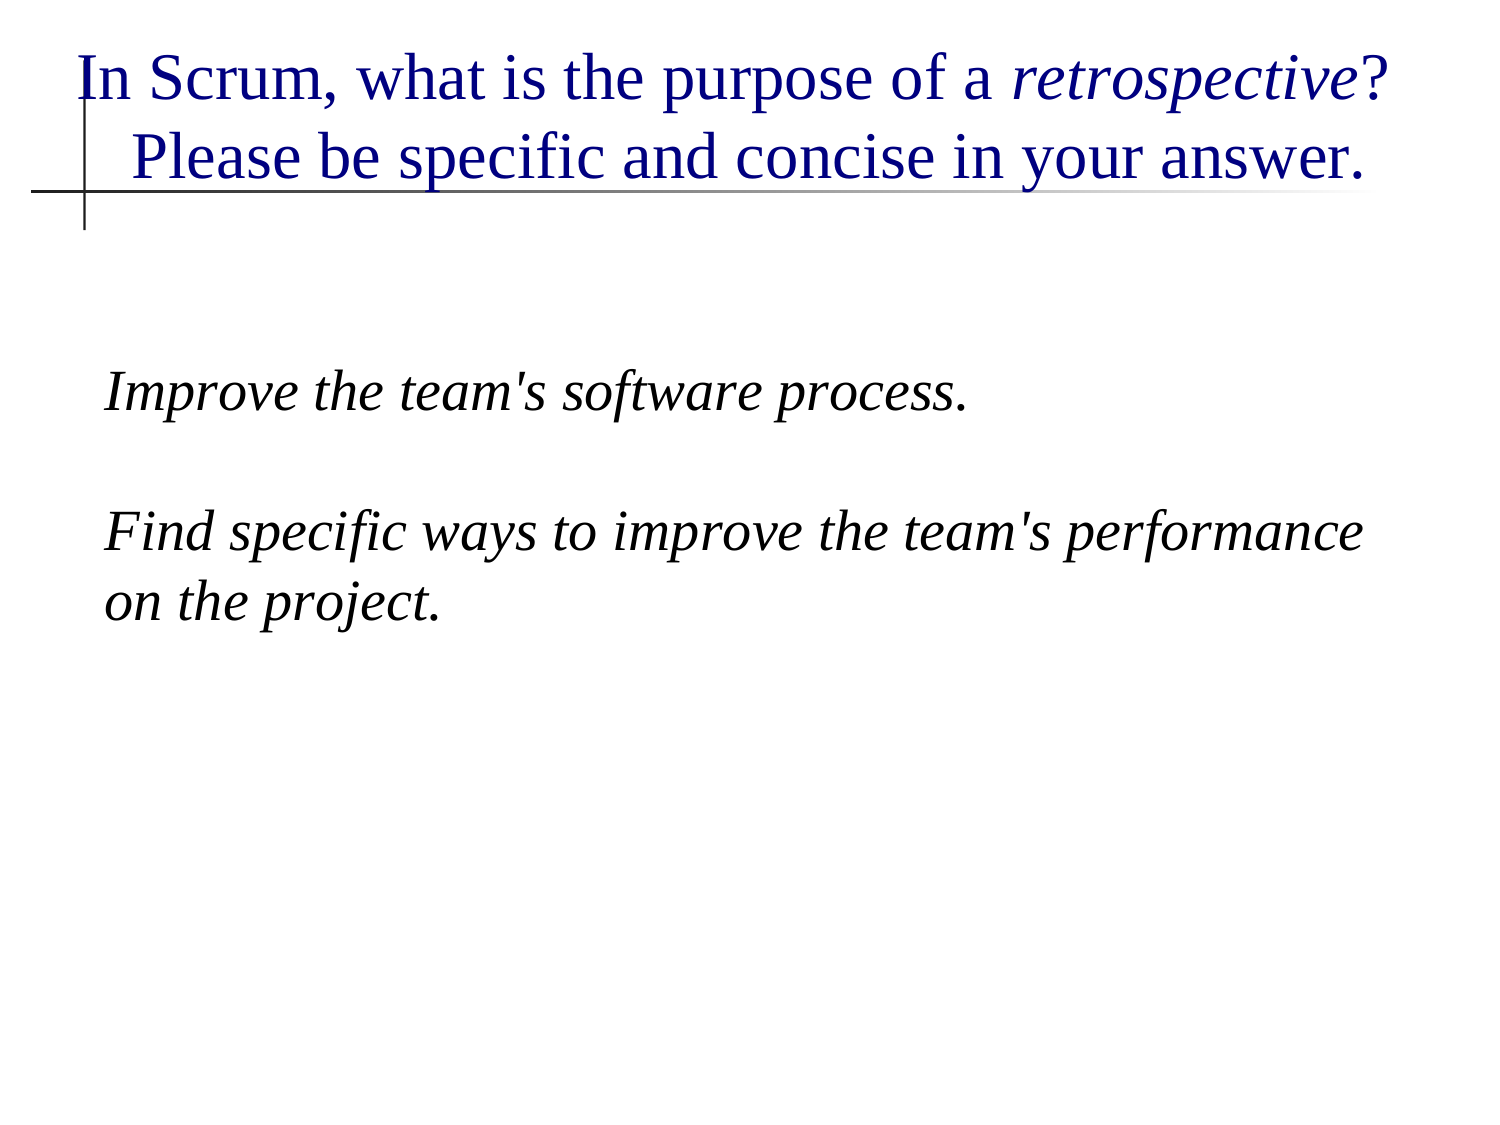

# In Scrum, what is the purpose of a retrospective? Please be specific and concise in your answer.
Improve the team's software process.
Find specific ways to improve the team's performance on the project.